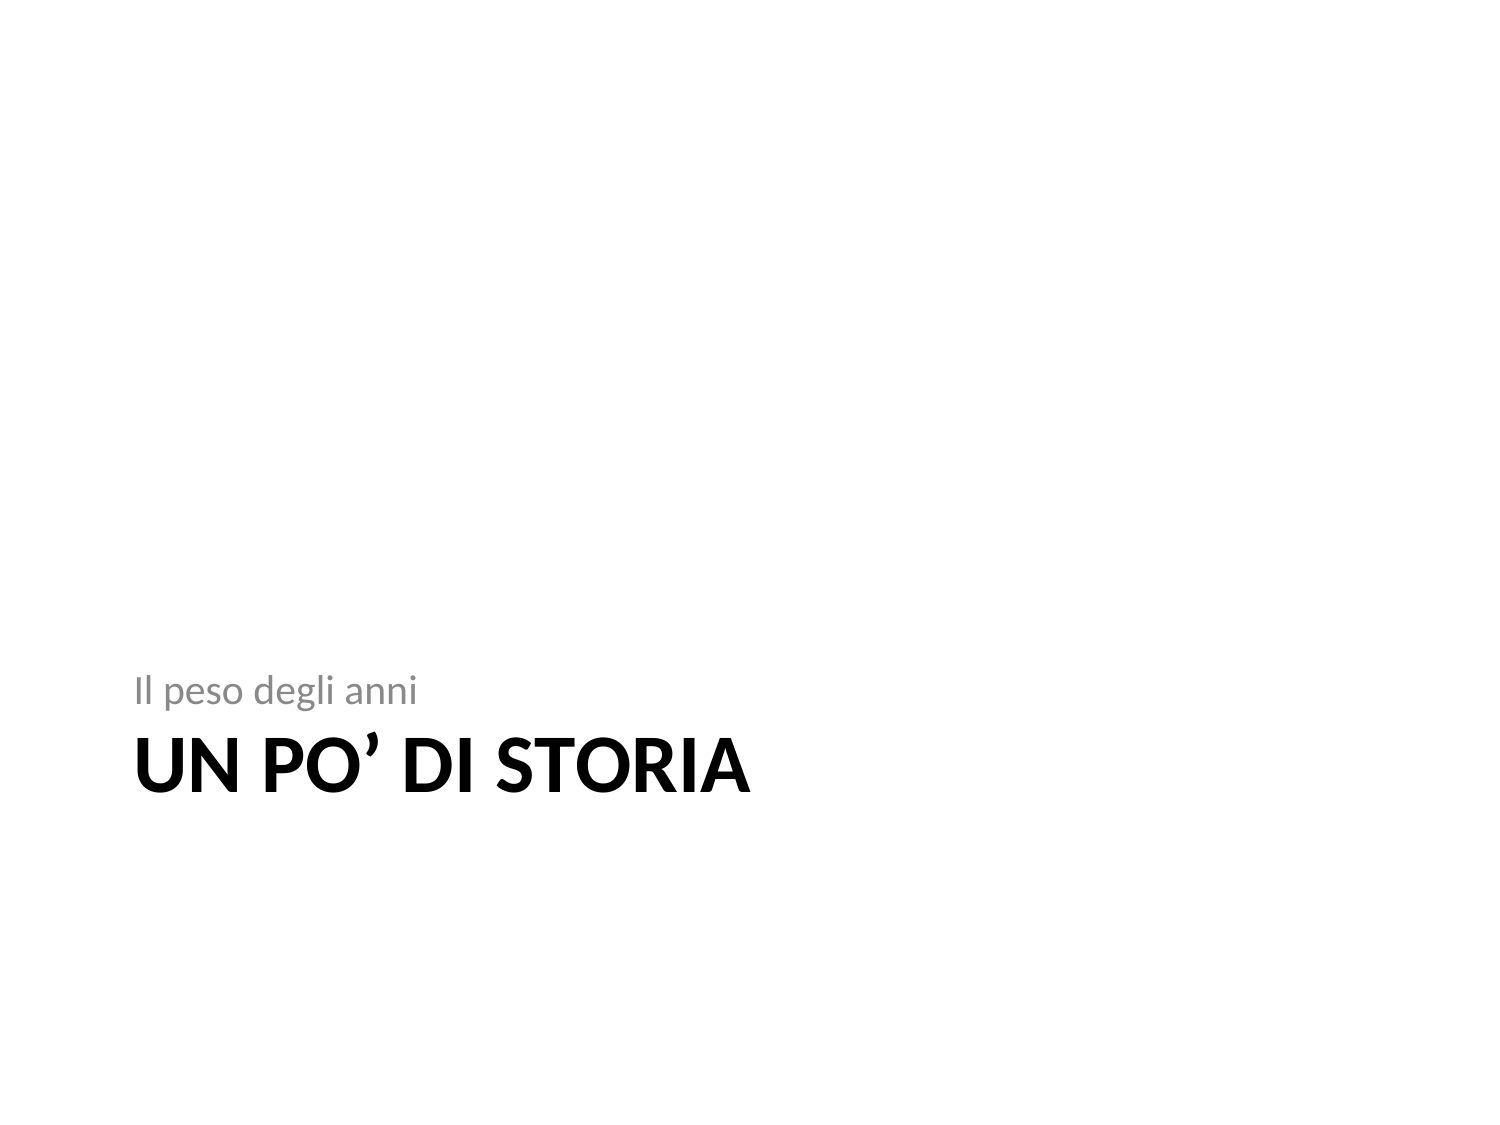

Il peso degli anni
# UN PO’ DI STORIA